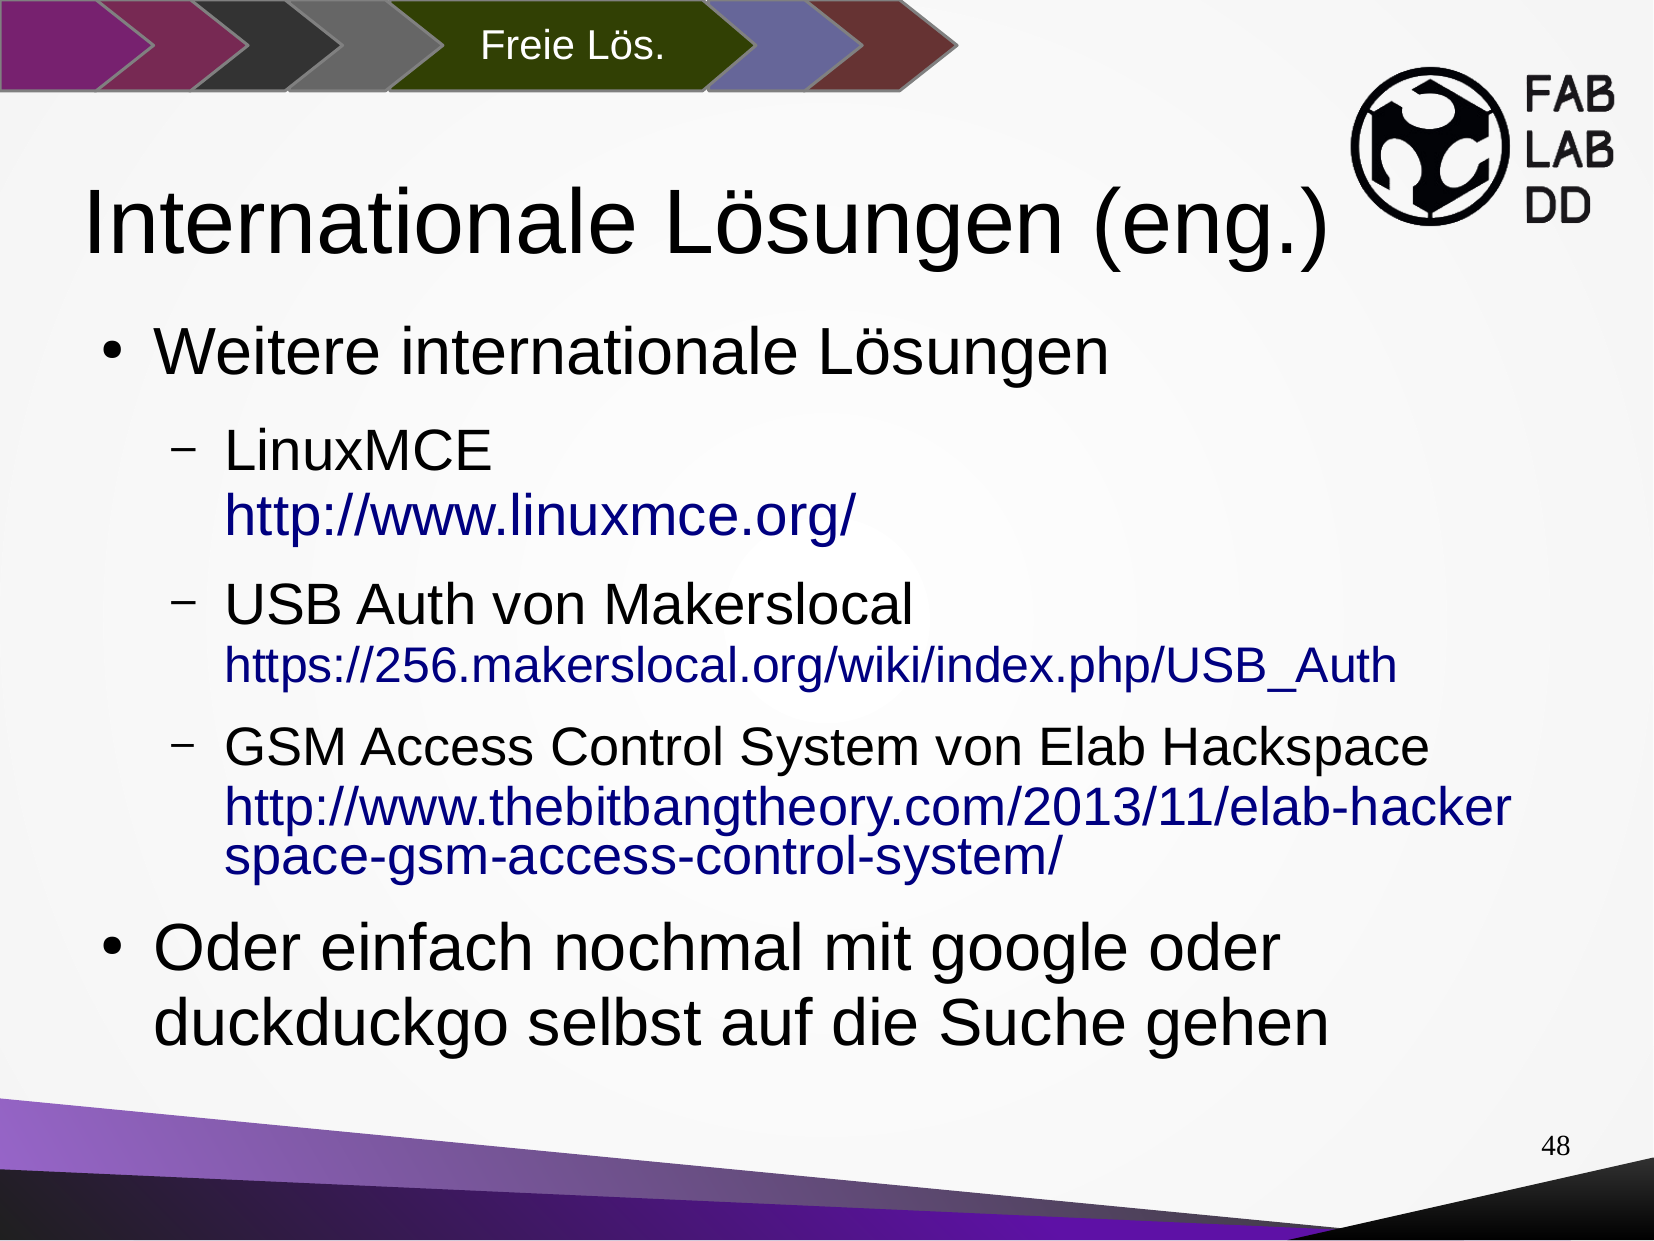

Freie Lös.
# Internationale Lösungen (eng.)
Weitere internationale Lösungen
LinuxMCE
http://www.linuxmce.org/
USB Auth von Makerslocal
https://256.makerslocal.org/wiki/index.php/USB_Auth
GSM Access Control System von Elab Hackspace
http://www.thebitbangtheory.com/2013/11/elab-hackerspace-gsm-access-control-system/
Oder einfach nochmal mit google oder duckduckgo selbst auf die Suche gehen